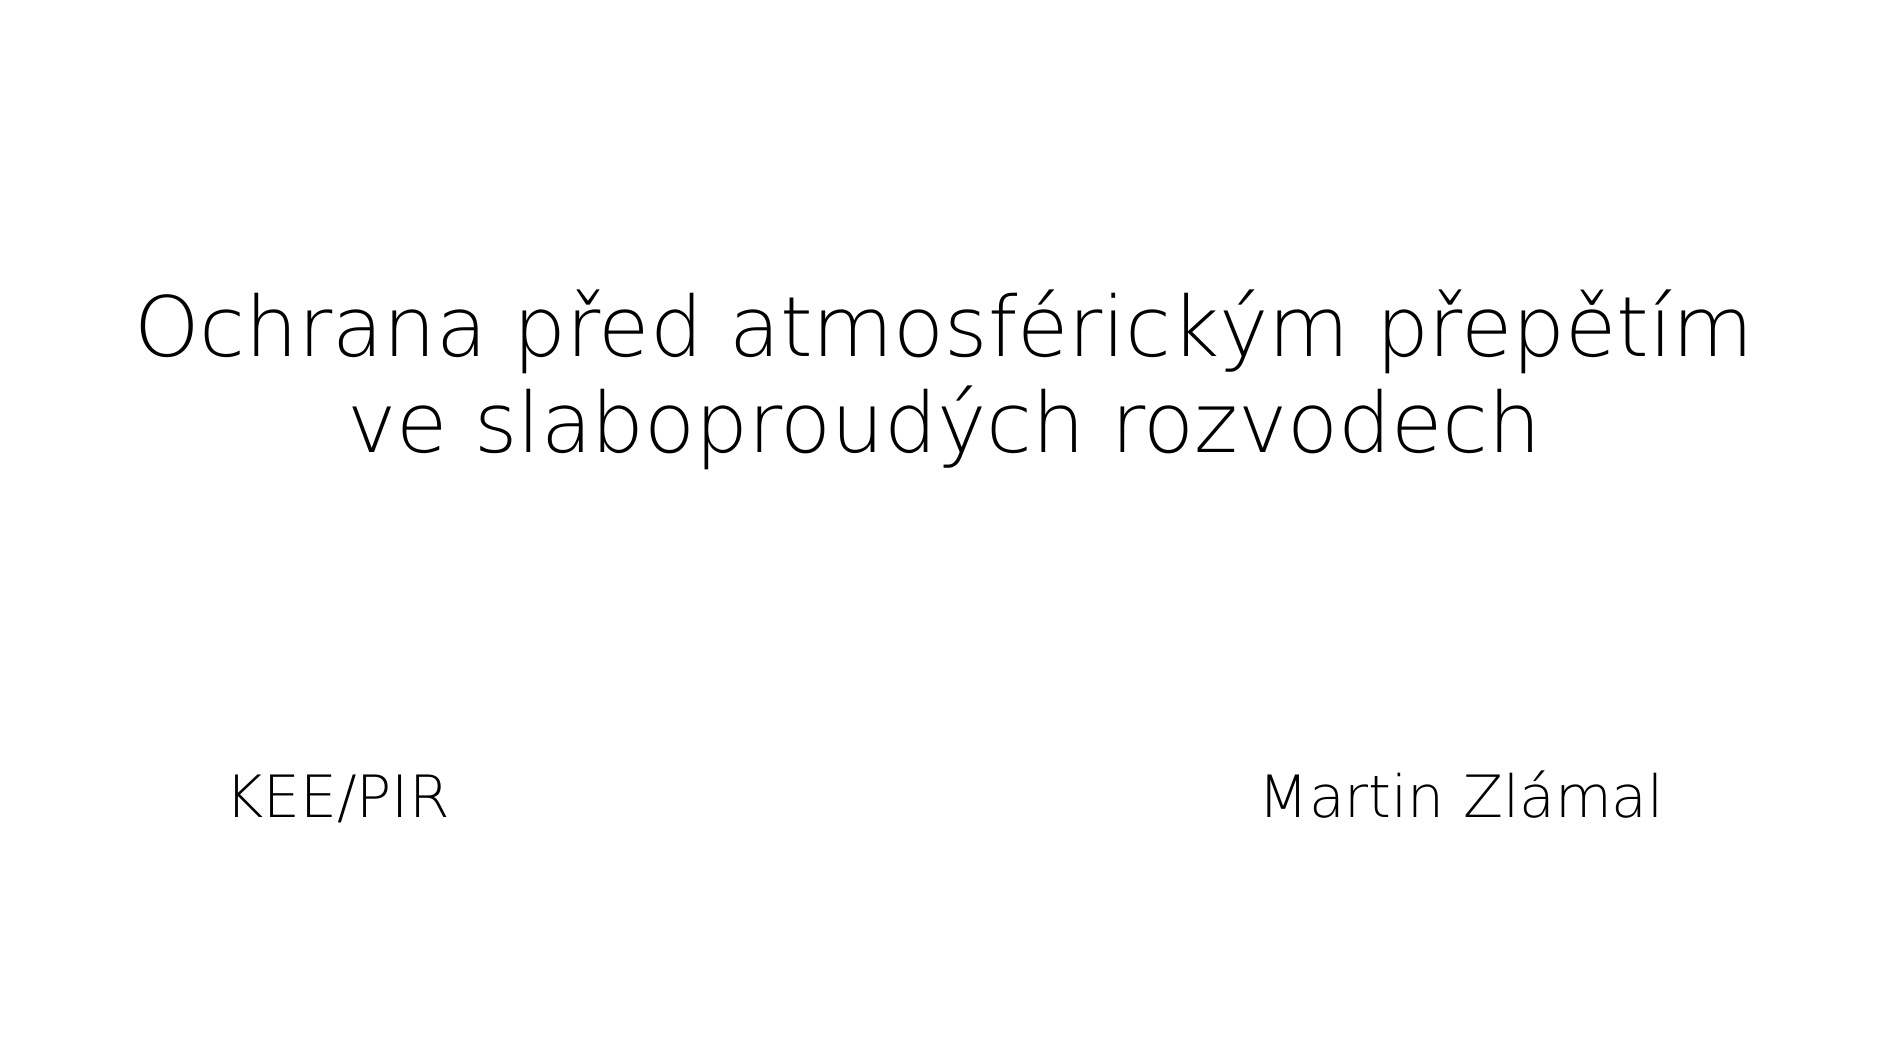

# Ochrana před atmosférickým přepětím ve slaboproudých rozvodech
KEE/PIR											Martin Zlámal